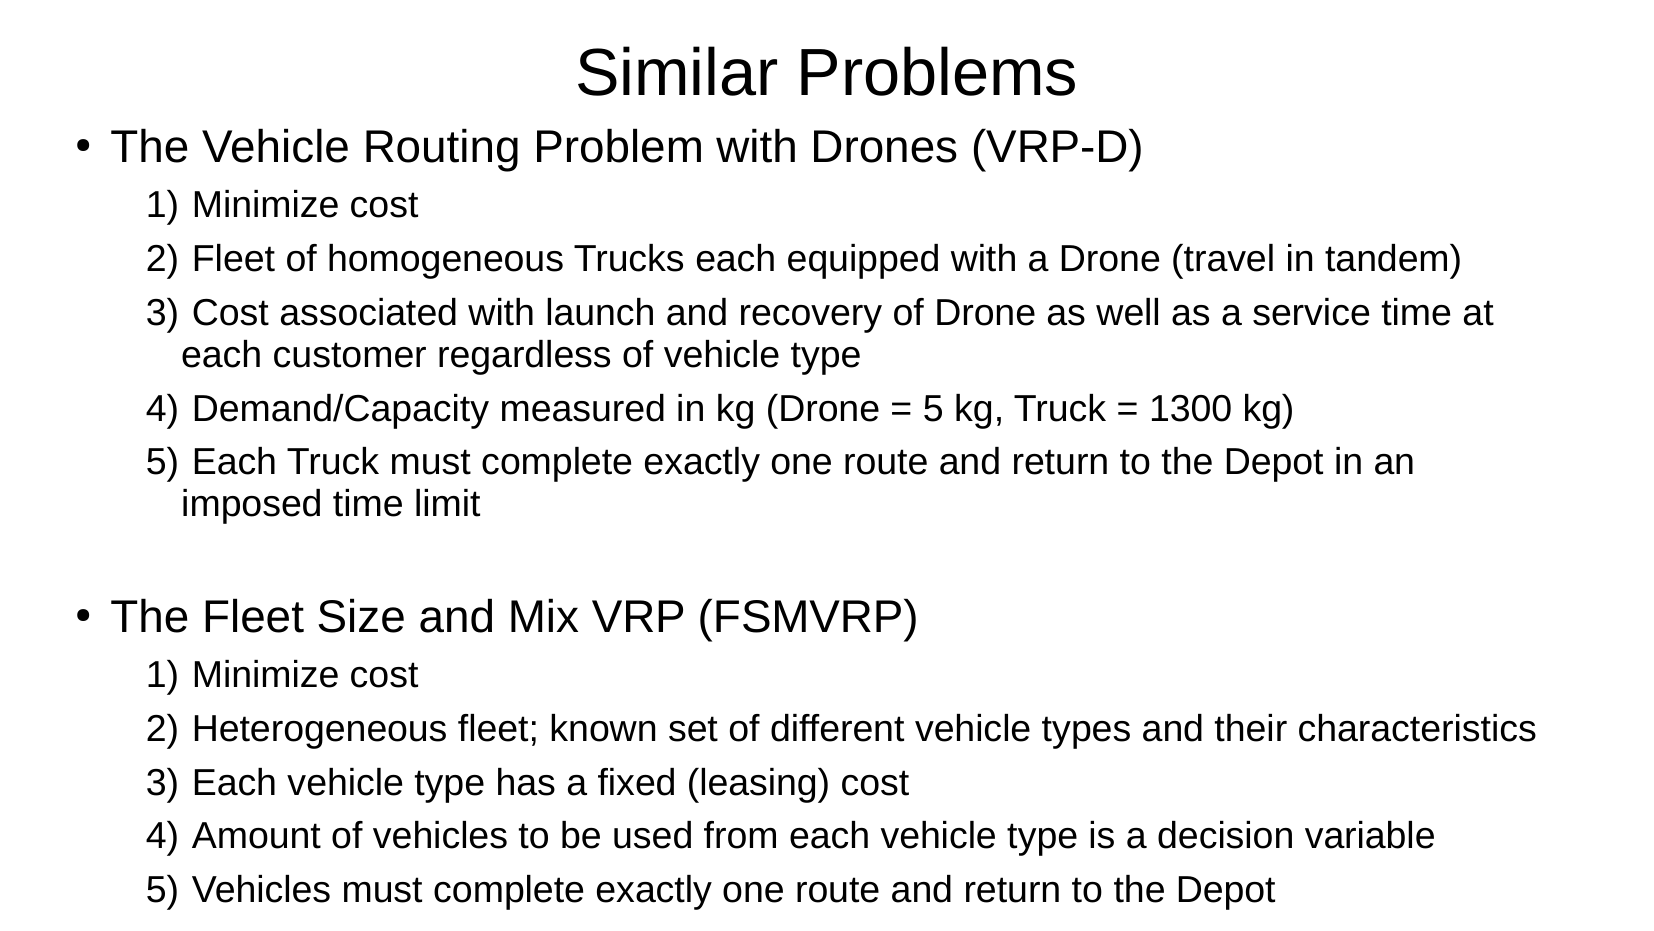

# Similar Problems
The Vehicle Routing Problem with Drones (VRP-D)
 Minimize cost
 Fleet of homogeneous Trucks each equipped with a Drone (travel in tandem)
 Cost associated with launch and recovery of Drone as well as a service time at each customer regardless of vehicle type
 Demand/Capacity measured in kg (Drone = 5 kg, Truck = 1300 kg)
 Each Truck must complete exactly one route and return to the Depot in an imposed time limit
The Fleet Size and Mix VRP (FSMVRP)
 Minimize cost
 Heterogeneous fleet; known set of different vehicle types and their characteristics
 Each vehicle type has a fixed (leasing) cost
 Amount of vehicles to be used from each vehicle type is a decision variable
 Vehicles must complete exactly one route and return to the Depot